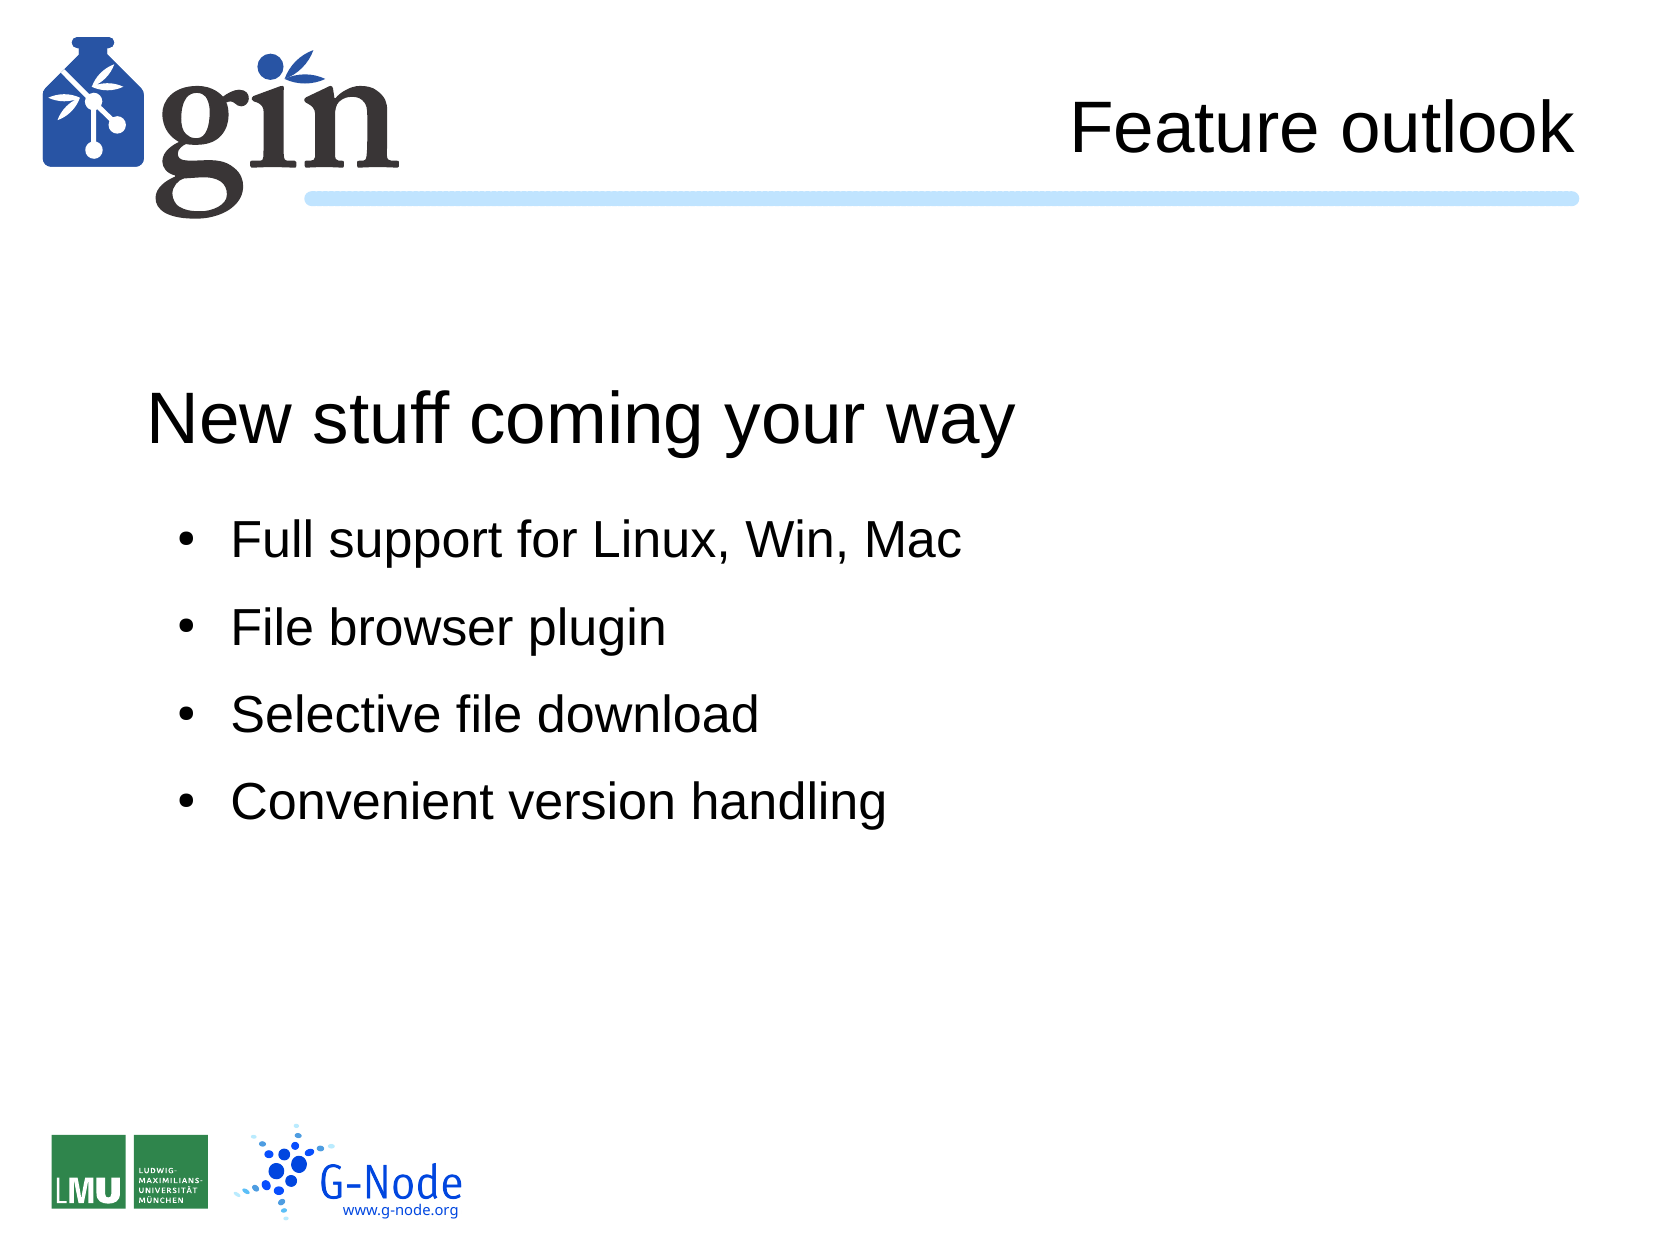

Feature outlook
New stuff coming your way
# Full support for Linux, Win, Mac
File browser plugin
Selective file download
Convenient version handling